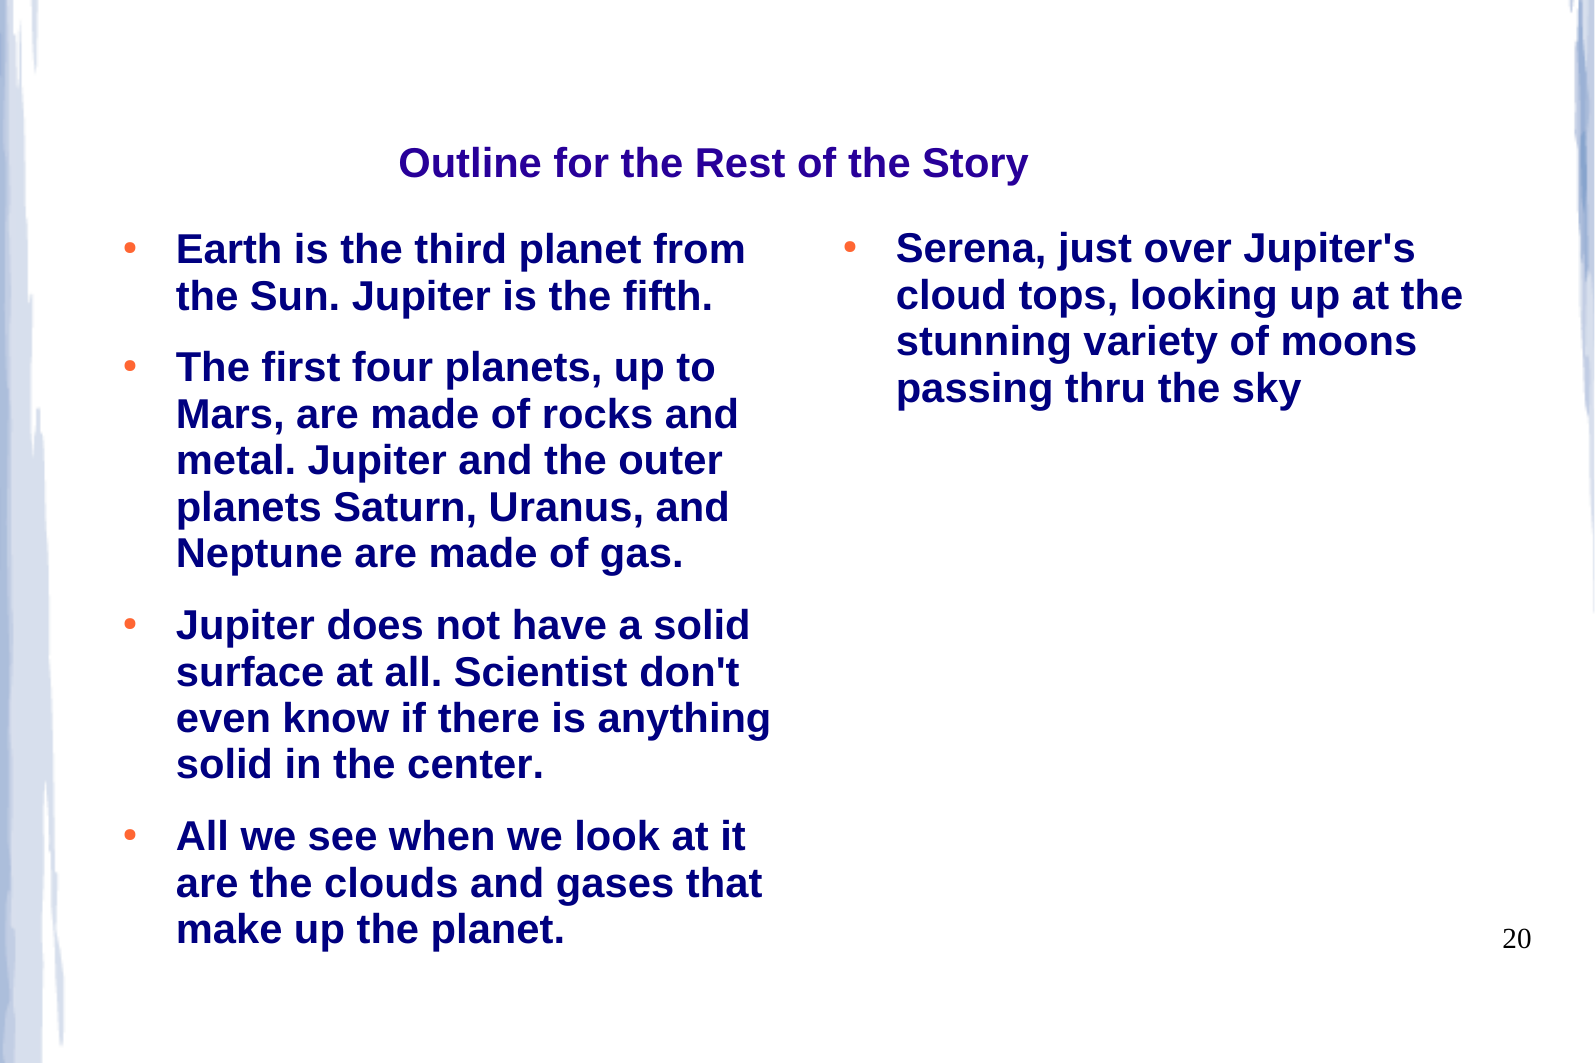

# Outline for the Rest of the Story
Serena, just over Jupiter's cloud tops, looking up at the stunning variety of moons passing thru the sky
Earth is the third planet from the Sun. Jupiter is the fifth.
The first four planets, up to Mars, are made of rocks and metal. Jupiter and the outer planets Saturn, Uranus, and Neptune are made of gas.
Jupiter does not have a solid surface at all. Scientist don't even know if there is anything solid in the center.
All we see when we look at it are the clouds and gases that make up the planet.
20